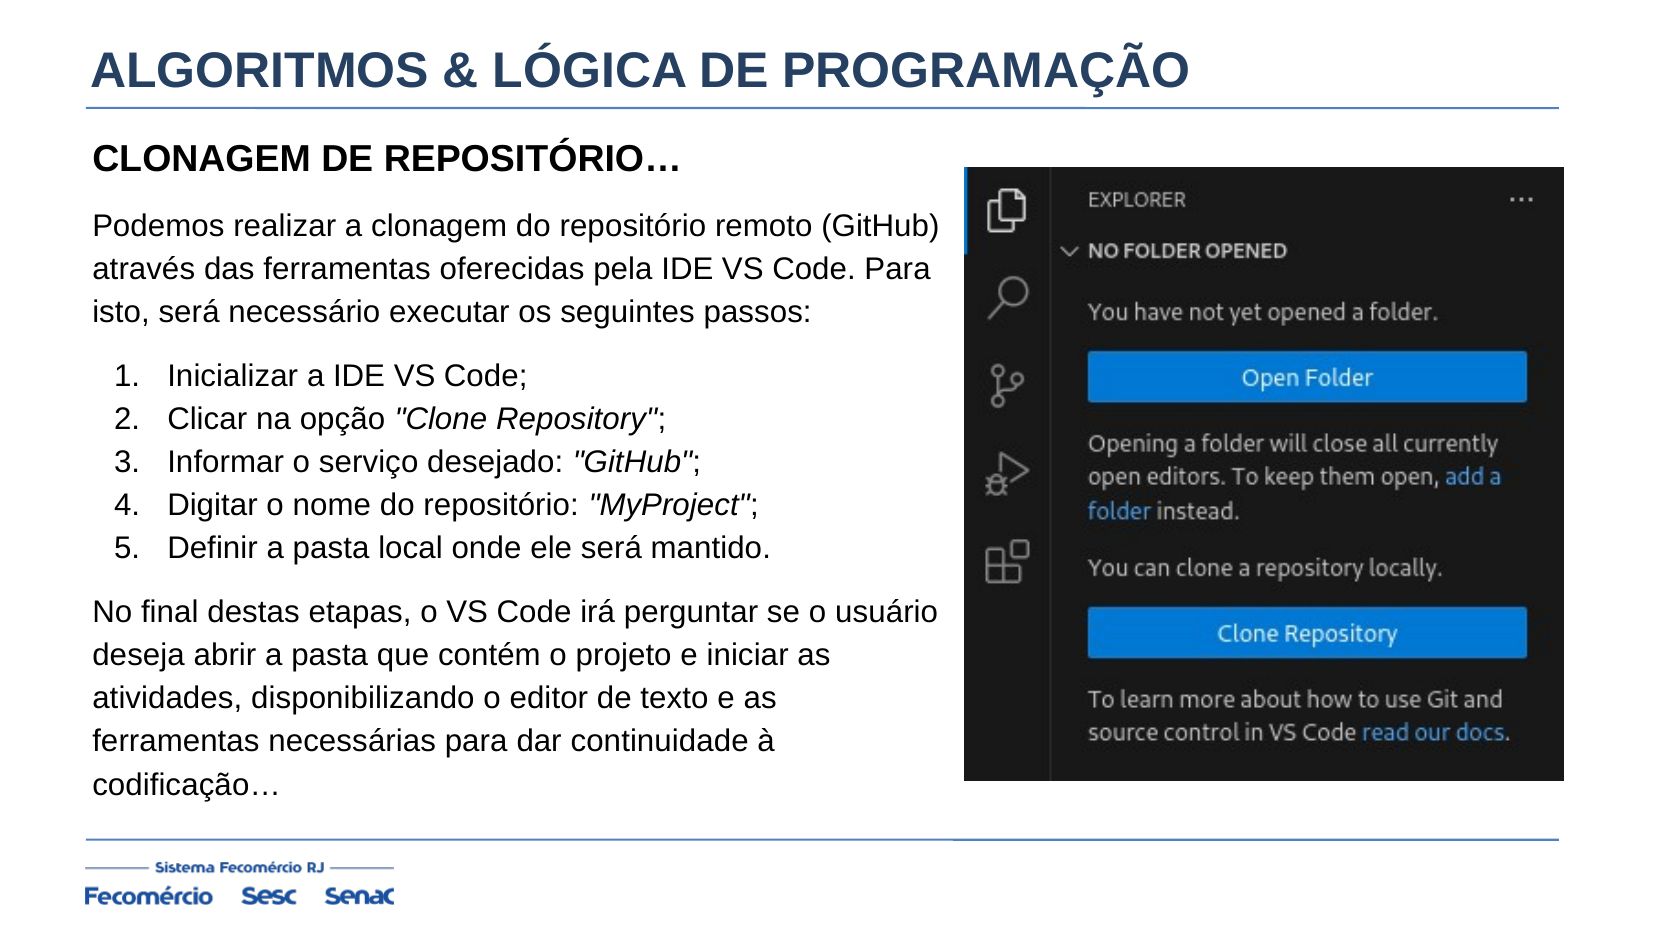

ALGORITMOS & LÓGICA DE PROGRAMAÇÃO
CLONAGEM DE REPOSITÓRIO…
Podemos realizar a clonagem do repositório remoto (GitHub) através das ferramentas oferecidas pela IDE VS Code. Para isto, será necessário executar os seguintes passos:
Inicializar a IDE VS Code;
Clicar na opção "Clone Repository";
Informar o serviço desejado: "GitHub";
Digitar o nome do repositório: "MyProject";
Definir a pasta local onde ele será mantido.
No final destas etapas, o VS Code irá perguntar se o usuário deseja abrir a pasta que contém o projeto e iniciar as atividades, disponibilizando o editor de texto e as ferramentas necessárias para dar continuidade à codificação…